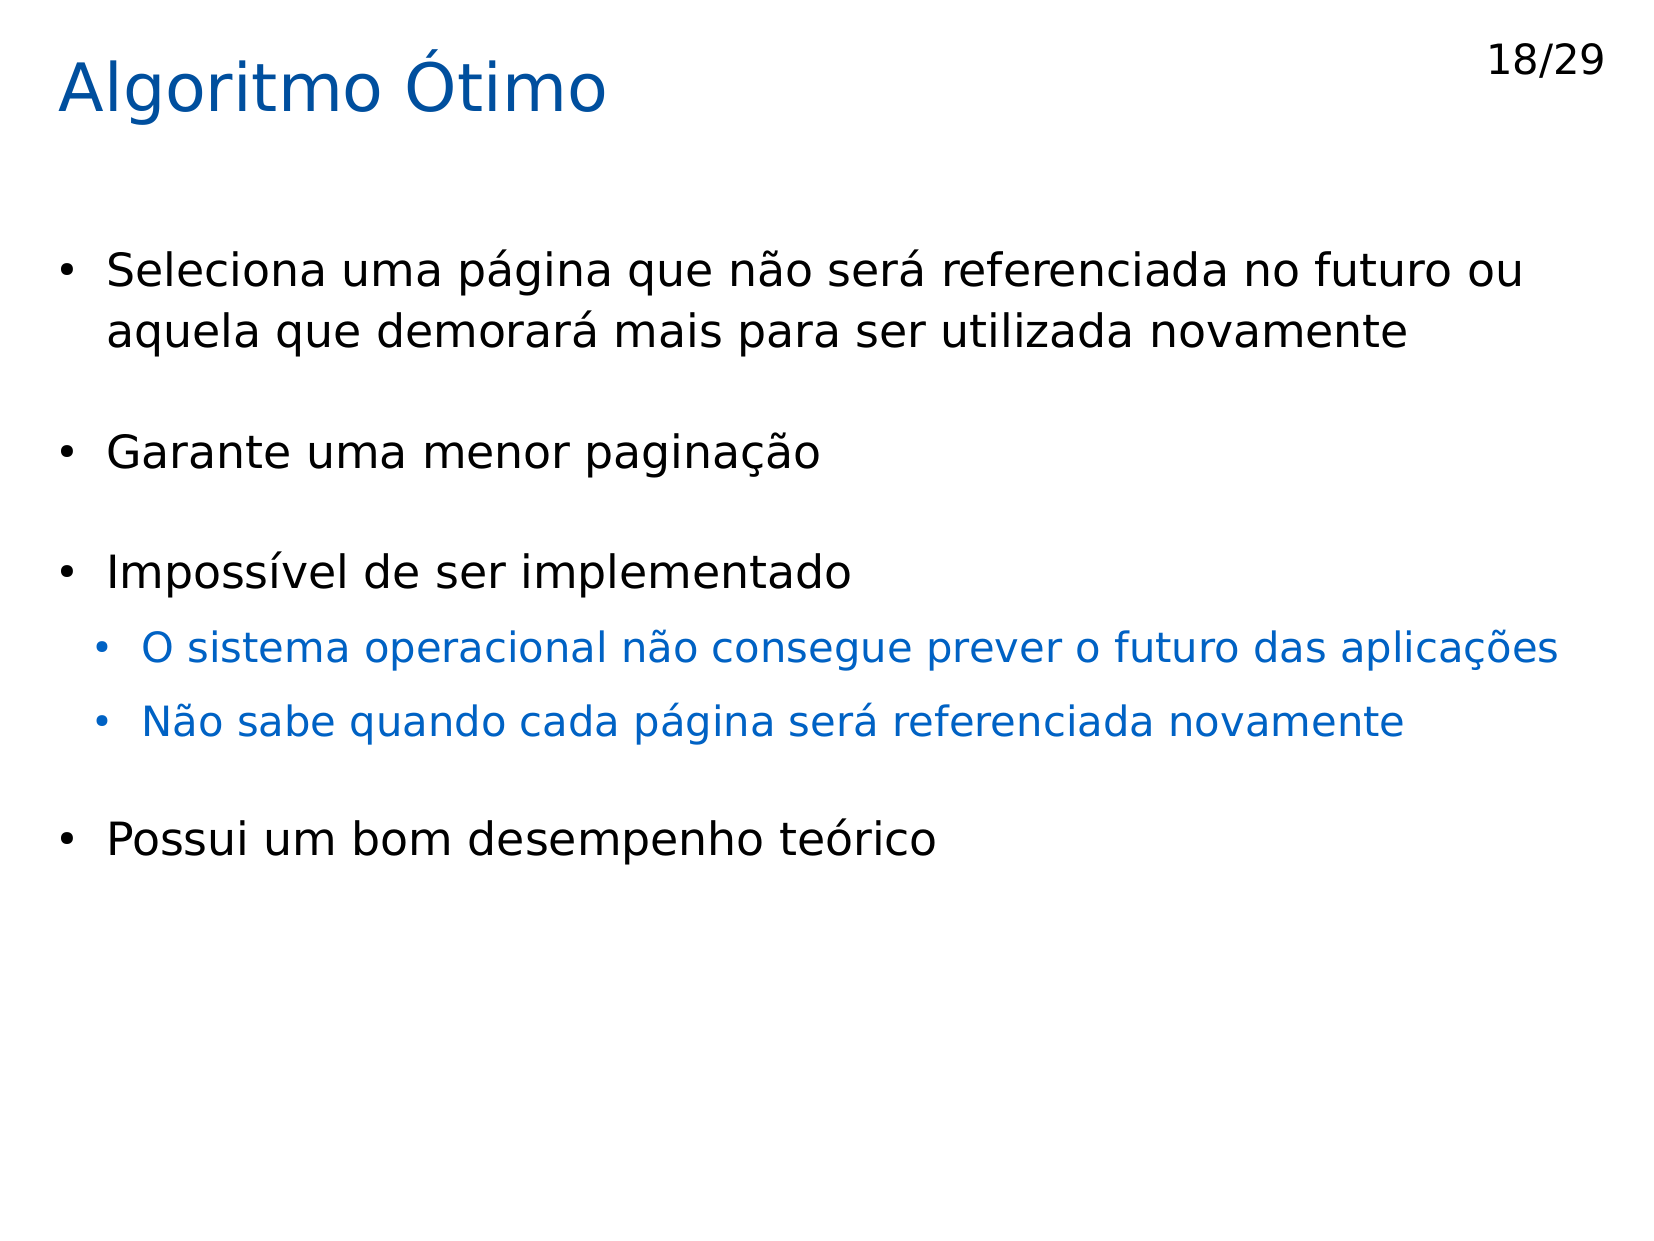

# Algoritmo Ótimo
18
Seleciona uma página que não será referenciada no futuro ou aquela que demorará mais para ser utilizada novamente
Garante uma menor paginação
Impossível de ser implementado
O sistema operacional não consegue prever o futuro das aplicações
Não sabe quando cada página será referenciada novamente
Possui um bom desempenho teórico